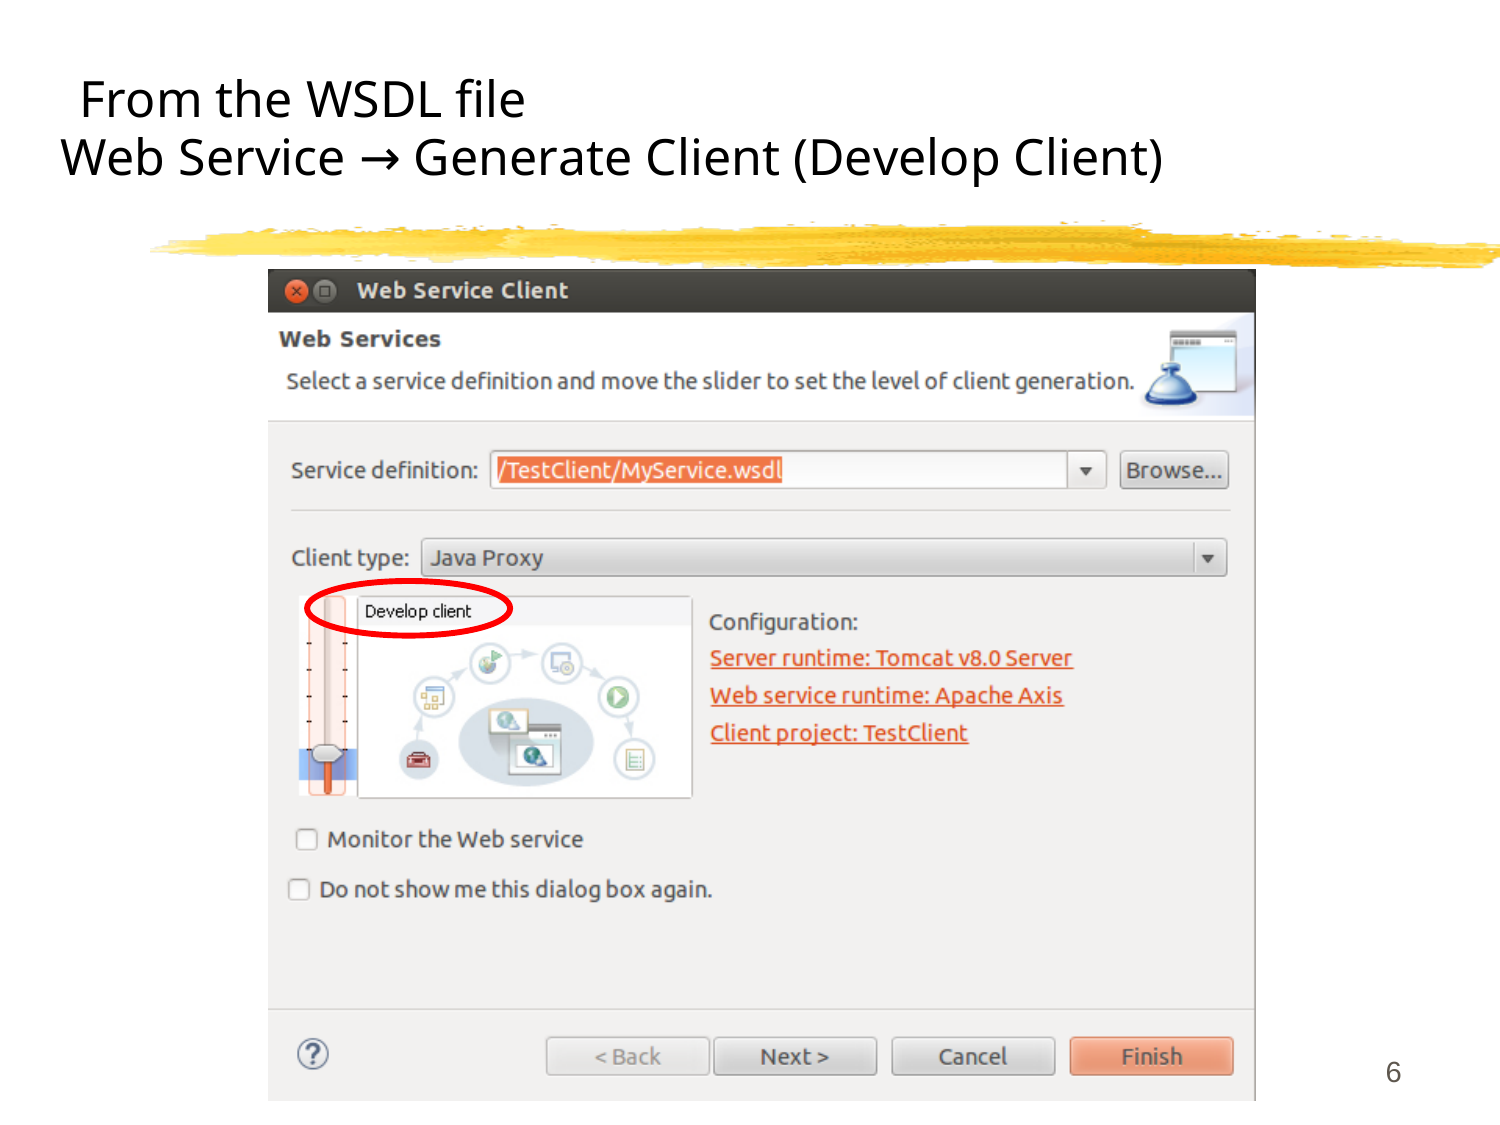

# From the WSDL file Web Service → Generate Client (Develop Client)